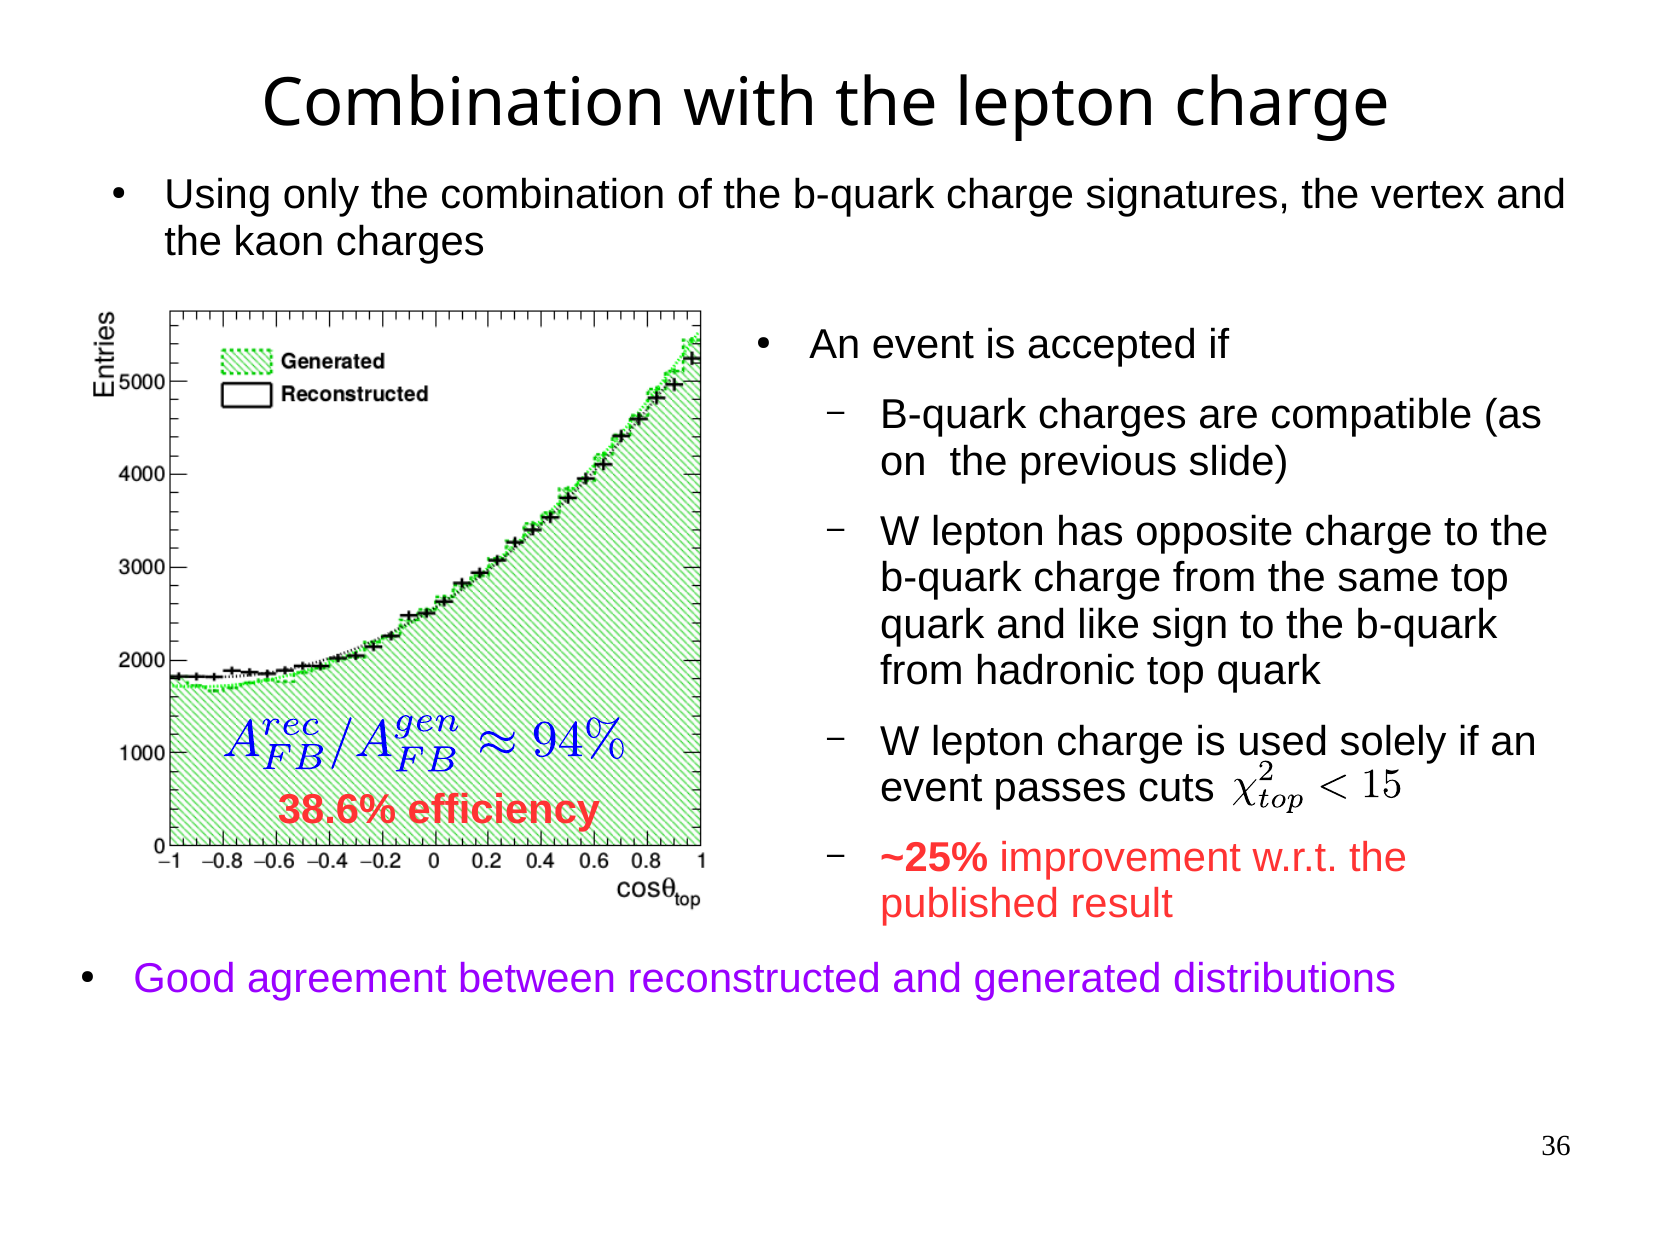

# Combination with the lepton charge
Using only the combination of the b-quark charge signatures, the vertex and the kaon charges
An event is accepted if
B-quark charges are compatible (as on the previous slide)
W lepton has opposite charge to the b-quark charge from the same top quark and like sign to the b-quark from hadronic top quark
W lepton charge is used solely if an event passes cuts
~25% improvement w.r.t. the published result
38.6% efficiency
Good agreement between reconstructed and generated distributions
36